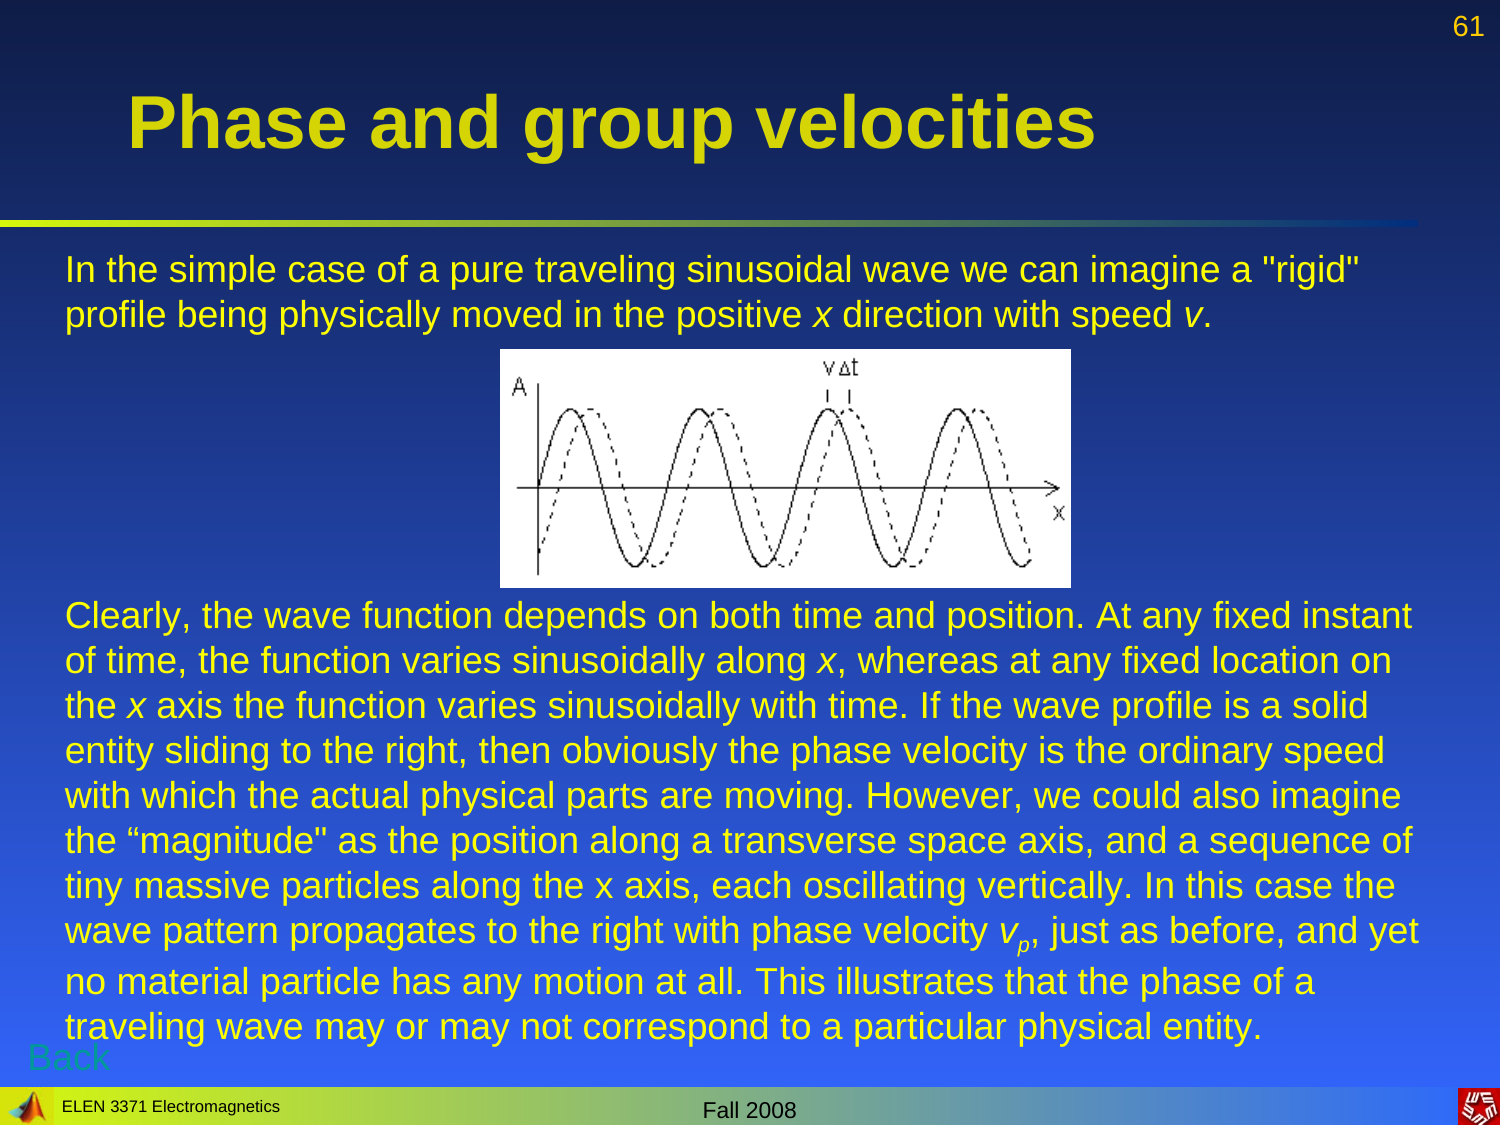

# Phase and group velocities
| In the simple case of a pure traveling sinusoidal wave we can imagine a "rigid" profile being physically moved in the positive x direction with speed v. |
| --- |
| |
| Clearly, the wave function depends on both time and position. At any fixed instant of time, the function varies sinusoidally along x, whereas at any fixed location on the x axis the function varies sinusoidally with time. If the wave profile is a solid entity sliding to the right, then obviously the phase velocity is the ordinary speed with which the actual physical parts are moving. However, we could also imagine the “magnitude" as the position along a transverse space axis, and a sequence of tiny massive particles along the x axis, each oscillating vertically. In this case the wave pattern propagates to the right with phase velocity vp, just as before, and yet no material particle has any motion at all. This illustrates that the phase of a traveling wave may or may not correspond to a particular physical entity. |
Back